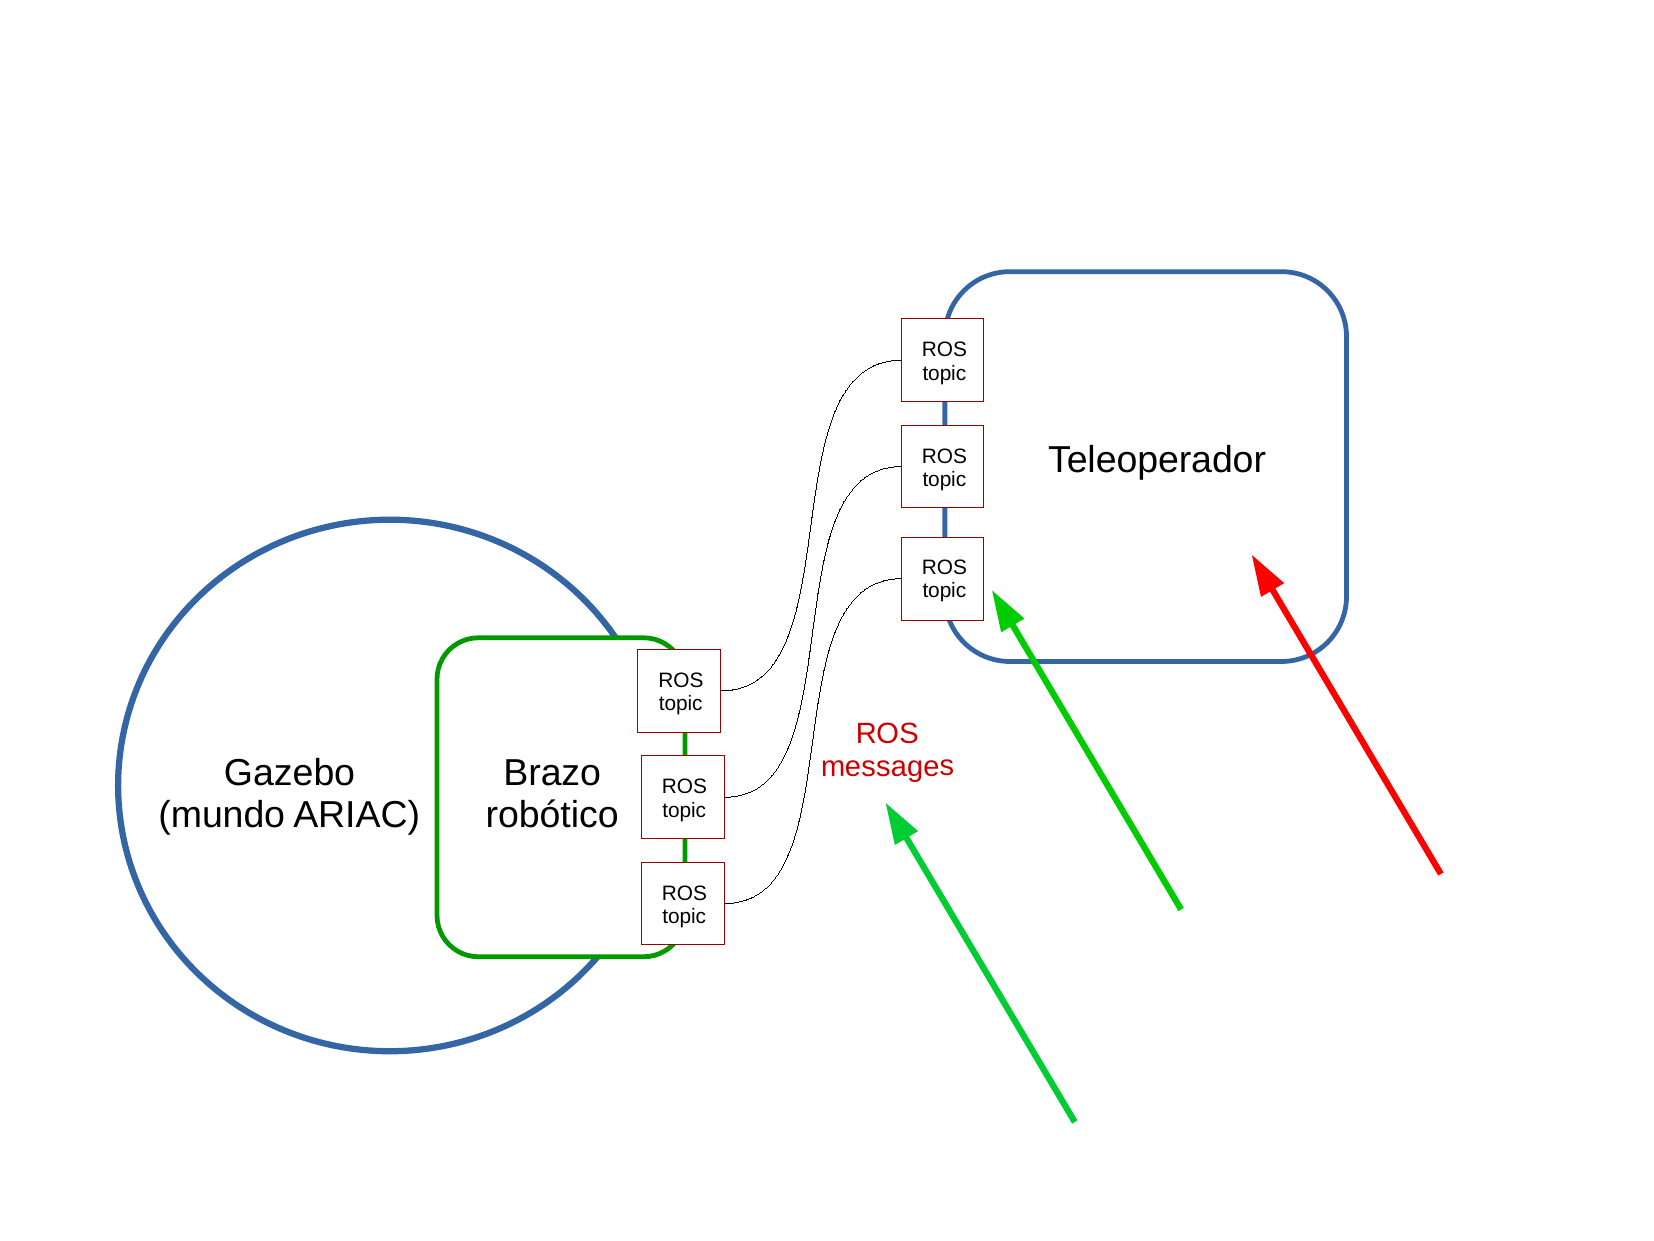

ROS
topic
Teleoperador
ROS
topic
ROS
topic
Interfaz
ICE
ROS
topic
ROS
messages
Gazebo
(mundo ARIAC)
Brazo
robótico
ROS
topic
ROS
topic